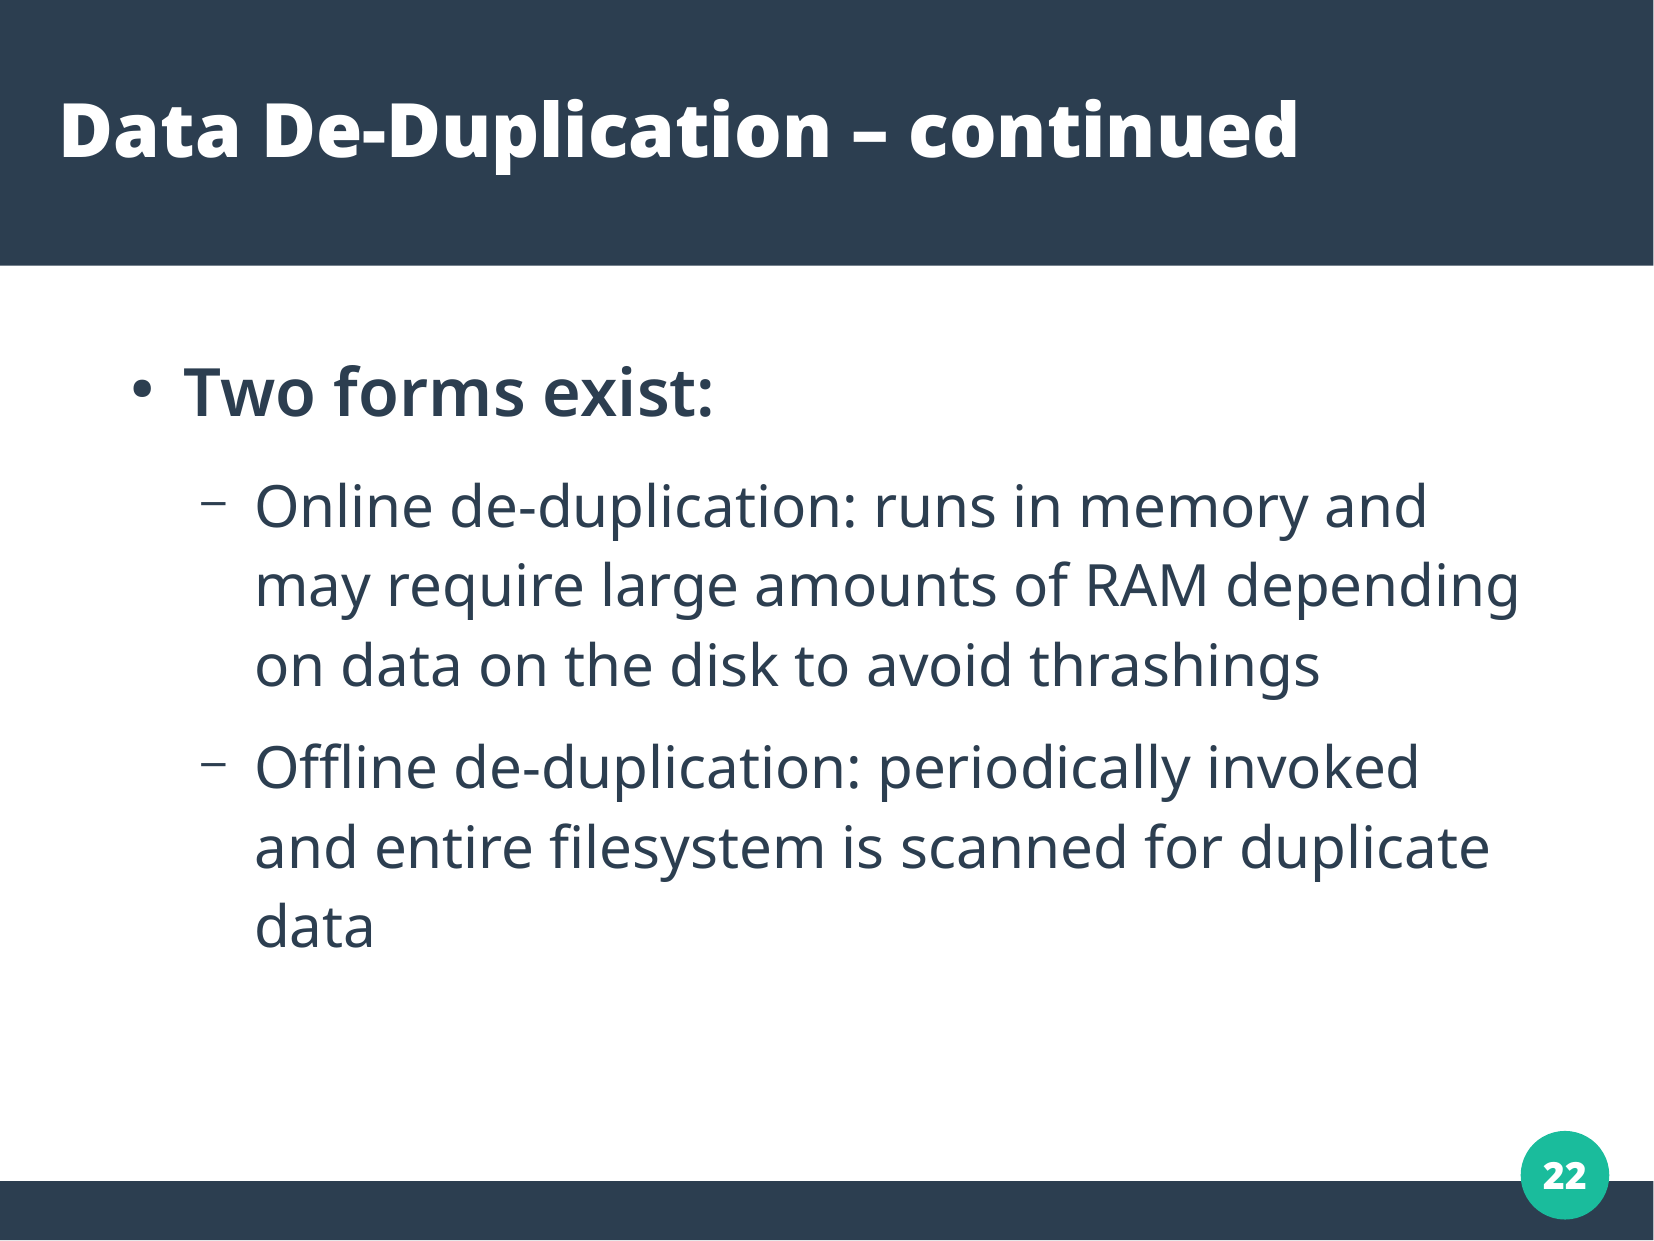

# Data De-Duplication – continued
Two forms exist:
Online de-duplication: runs in memory and may require large amounts of RAM depending on data on the disk to avoid thrashings
Offline de-duplication: periodically invoked and entire filesystem is scanned for duplicate data
22